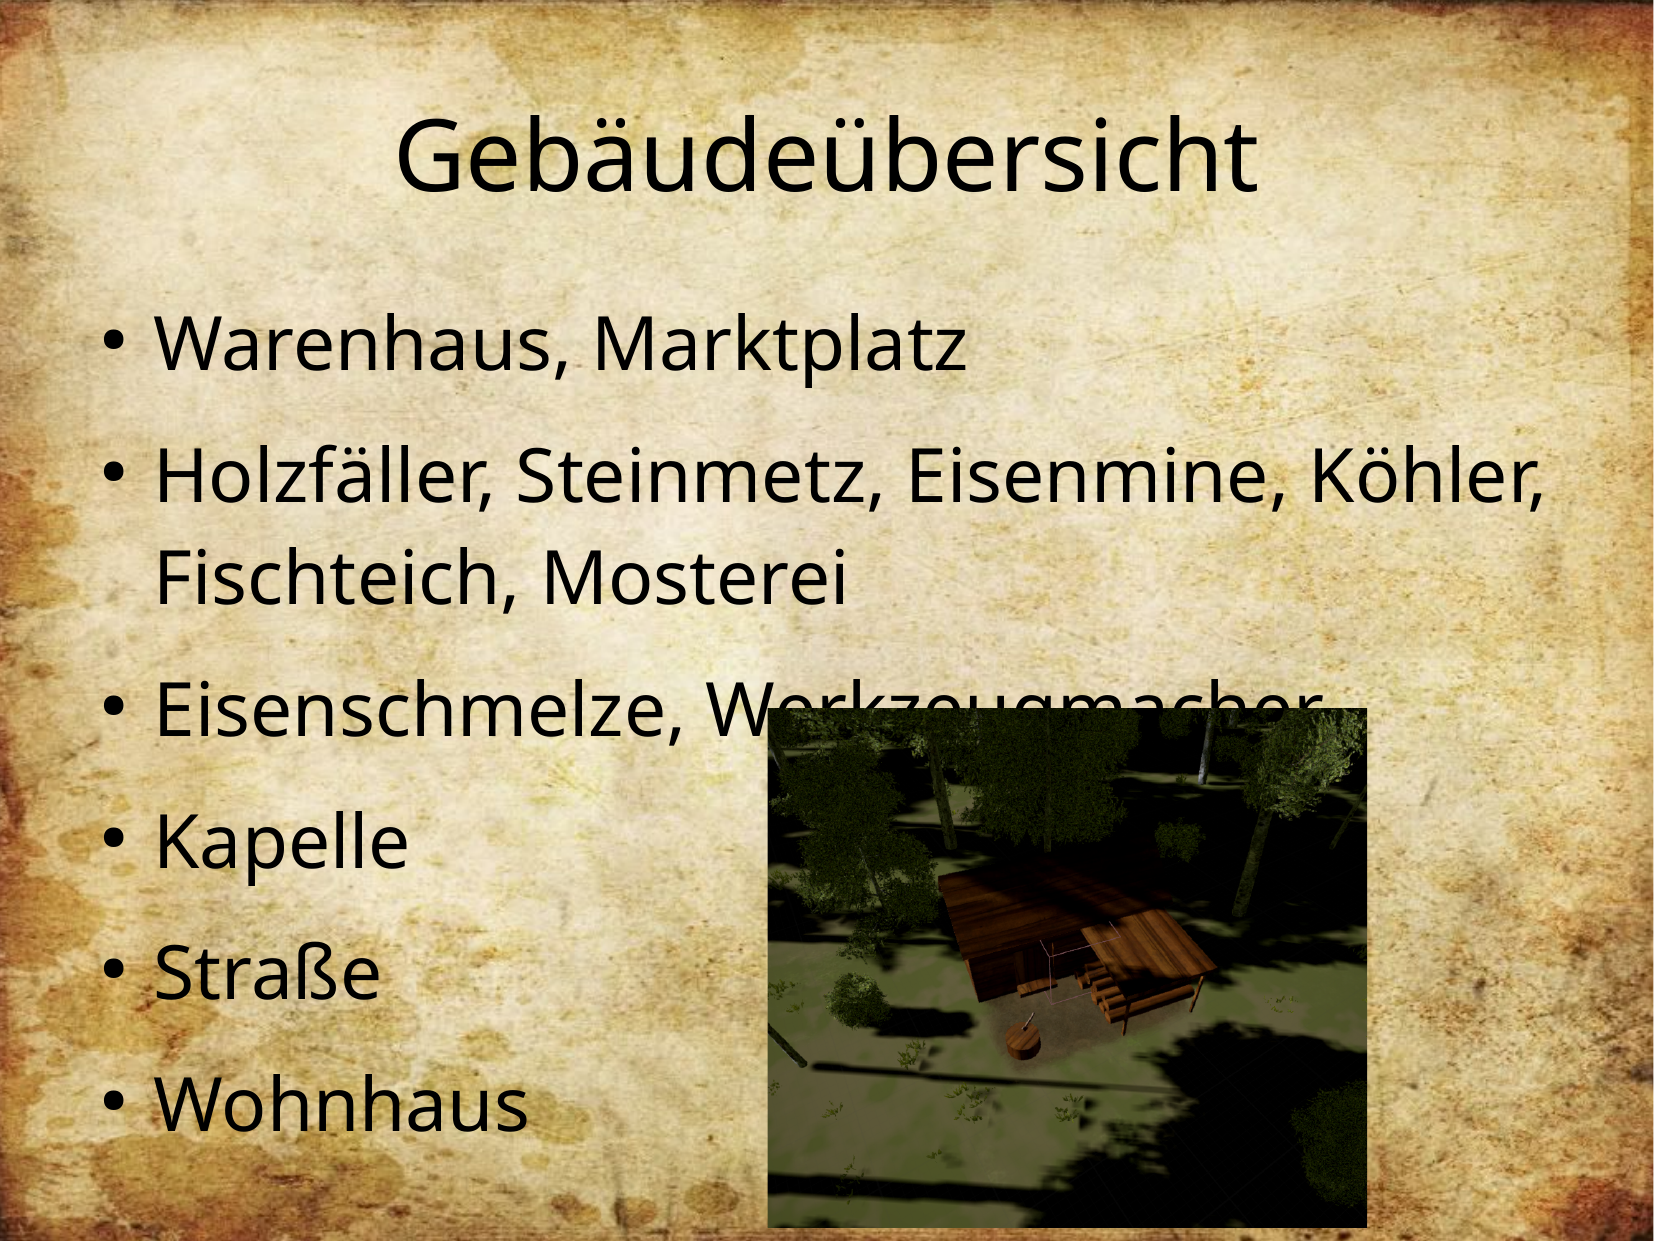

# Gebäudeübersicht
Warenhaus, Marktplatz
Holzfäller, Steinmetz, Eisenmine, Köhler, Fischteich, Mosterei
Eisenschmelze, Werkzeugmacher
Kapelle
Straße
Wohnhaus